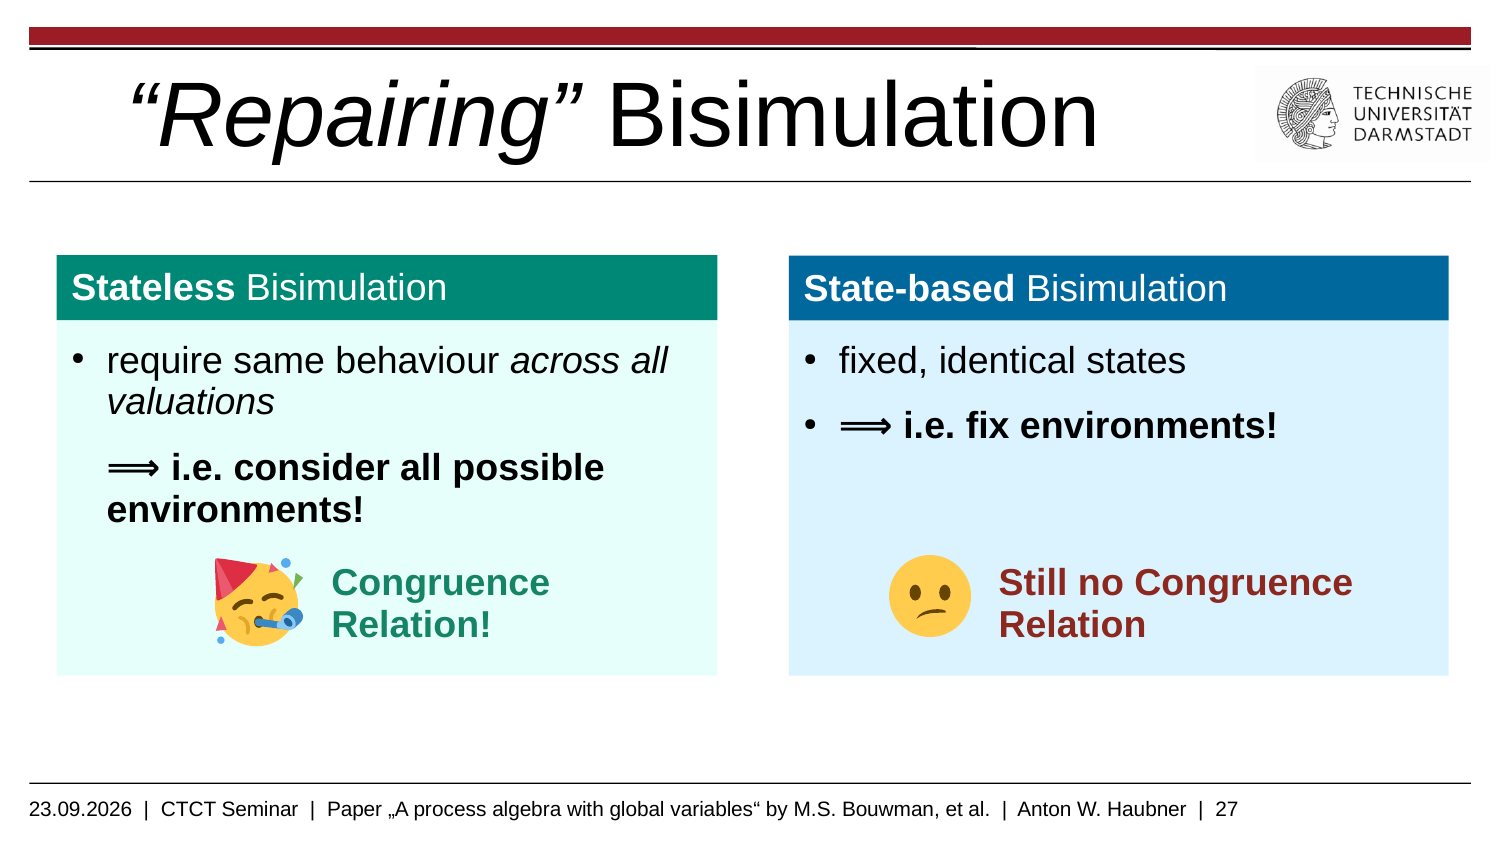

# “Repairing” Bisimulation
Stateless Bisimulation
State-based Bisimulation
require same behaviour across all valuations
⟹ i.e. consider all possible environments!
fixed, identical states
⟹ i.e. fix environments!
Congruence
Relation!
Still no Congruence
Relation